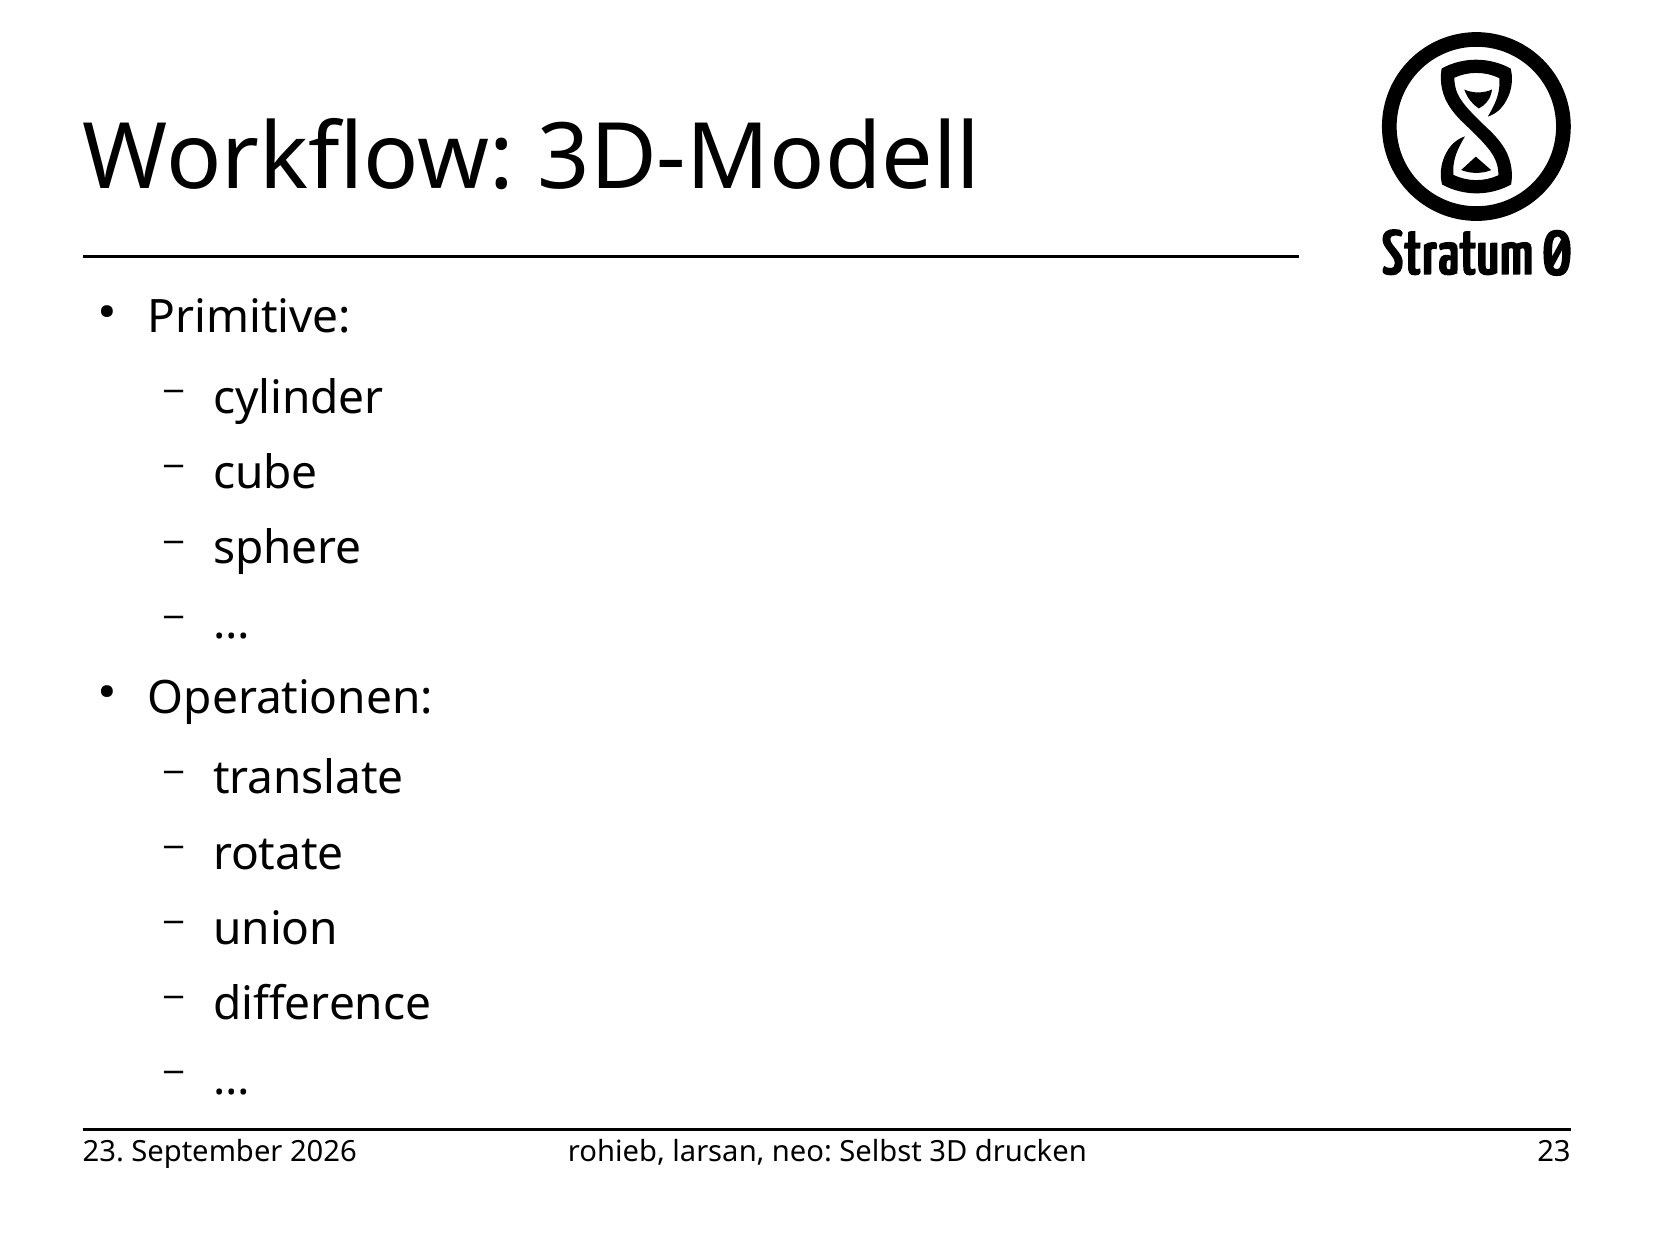

# Workflow: 3D-Modell
Primitive:
cylinder
cube
sphere
…
Operationen:
translate
rotate
union
difference
…
rohieb, larsan, neo: Selbst 3D drucken
23